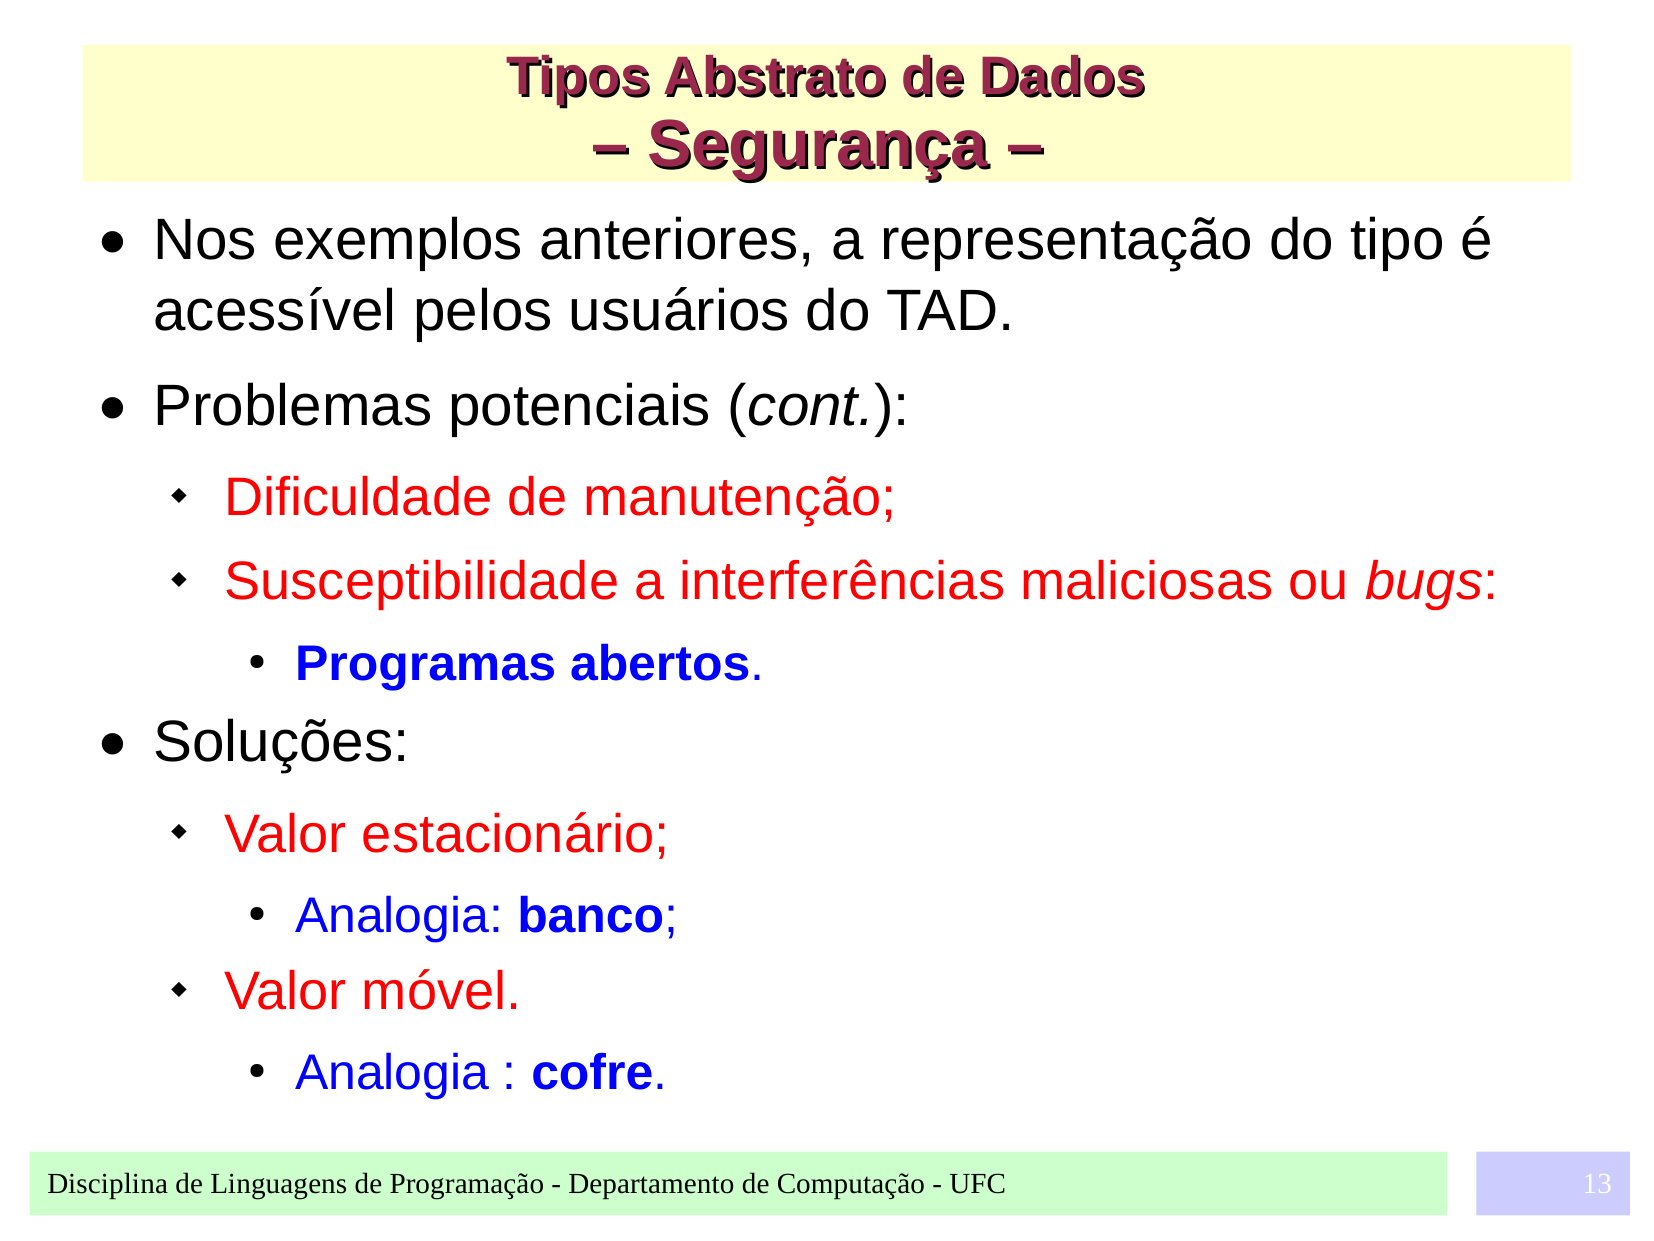

# Tipos Abstrato de Dados – Segurança –
Nos exemplos anteriores, a representação do tipo é acessível pelos usuários do TAD.
Problemas potenciais (cont.):
Dificuldade de manutenção;
Susceptibilidade a interferências maliciosas ou bugs:
Programas abertos.
Soluções:
Valor estacionário;
Analogia: banco;
Valor móvel.
Analogia : cofre.
Disciplina de Linguagens de Programação - Departamento de Computação - UFC
13